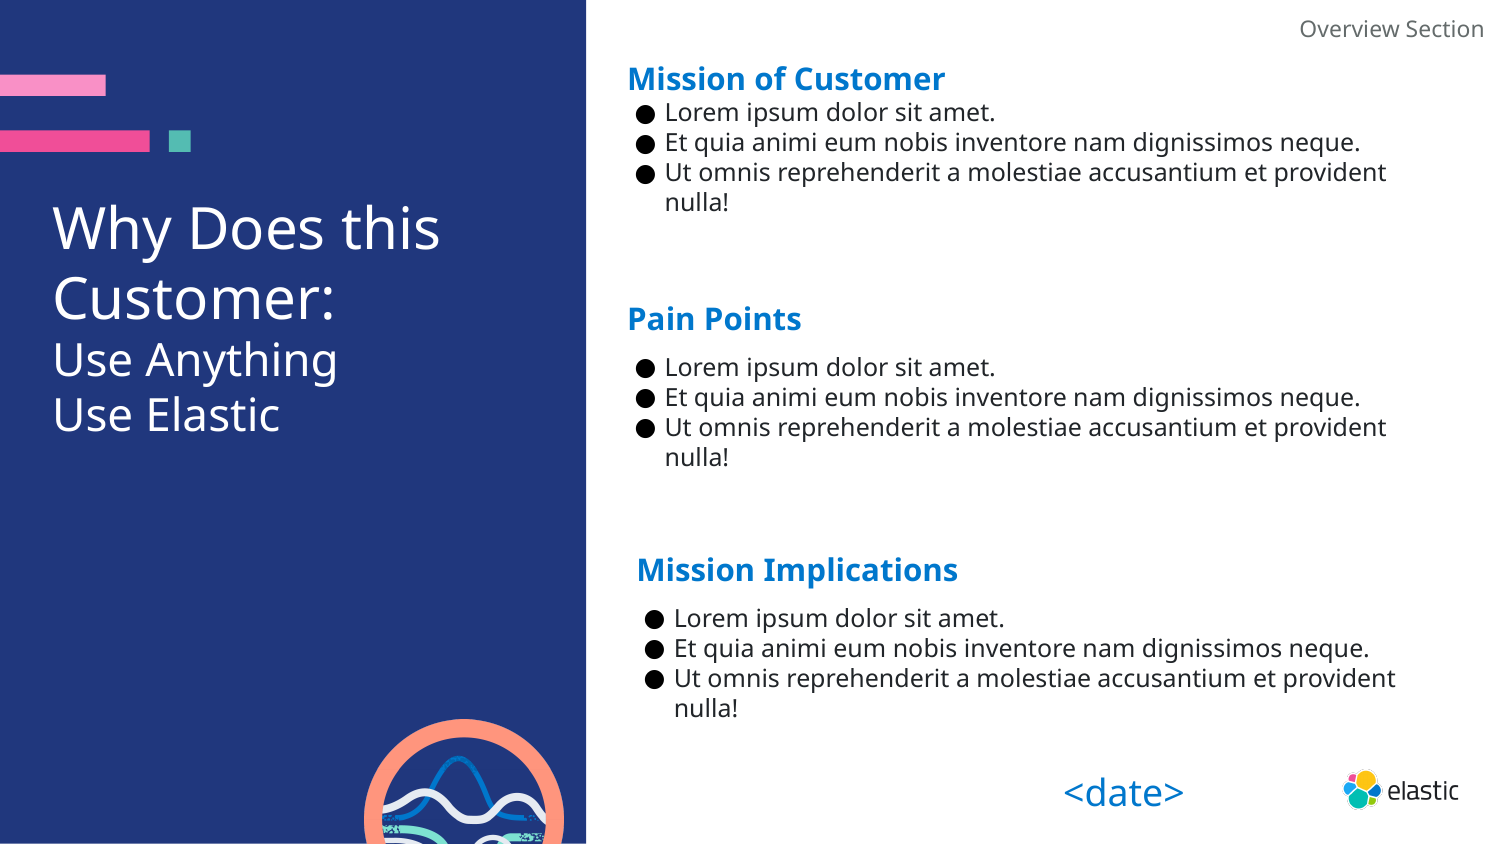

Overview Section
Mission of Customer
Lorem ipsum dolor sit amet.
Et quia animi eum nobis inventore nam dignissimos neque.
Ut omnis reprehenderit a molestiae accusantium et provident nulla!
# Why Does this Customer: Use Anything Use Elastic
Pain Points
Lorem ipsum dolor sit amet.
Et quia animi eum nobis inventore nam dignissimos neque.
Ut omnis reprehenderit a molestiae accusantium et provident nulla!
Mission Implications
Lorem ipsum dolor sit amet.
Et quia animi eum nobis inventore nam dignissimos neque.
Ut omnis reprehenderit a molestiae accusantium et provident nulla!
<date>